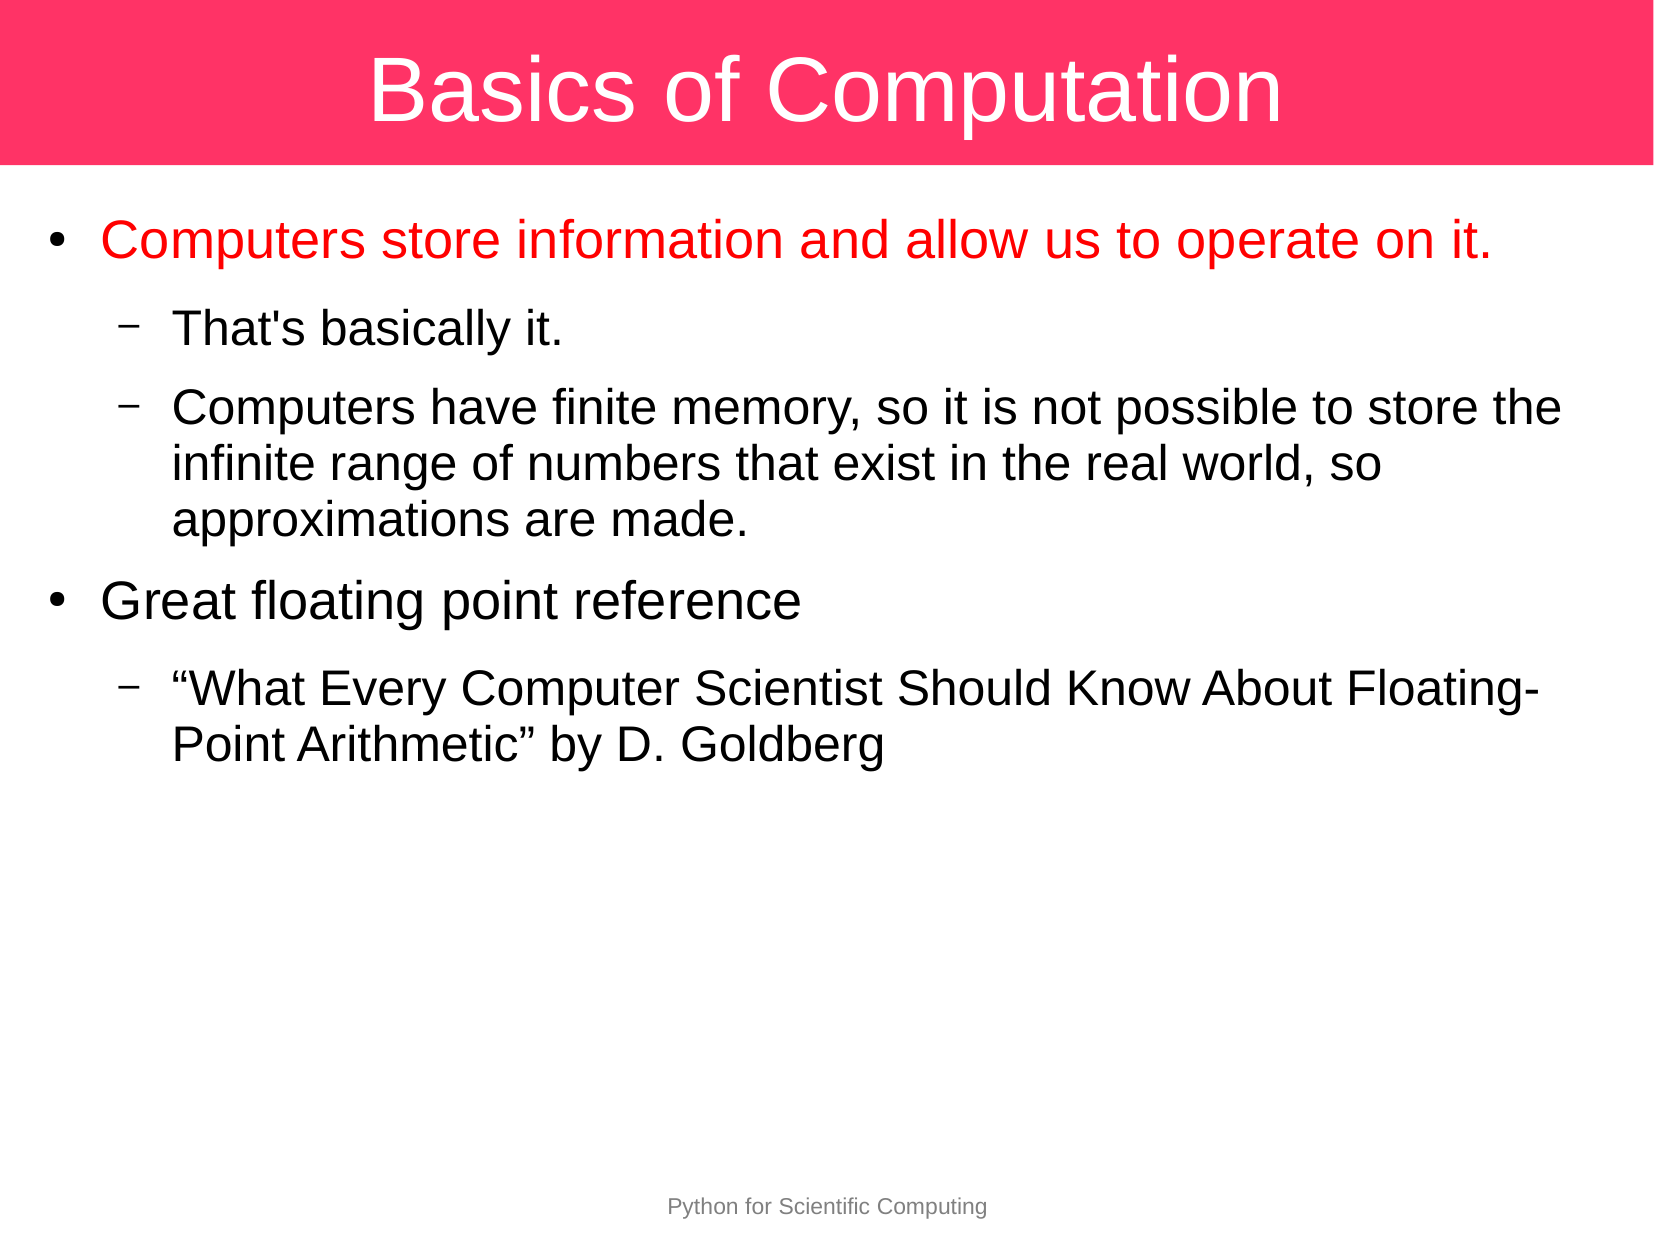

# Basics of Computation
Computers store information and allow us to operate on it.
That's basically it.
Computers have finite memory, so it is not possible to store the infinite range of numbers that exist in the real world, so approximations are made.
Great floating point reference
“What Every Computer Scientist Should Know About Floating-Point Arithmetic” by D. Goldberg